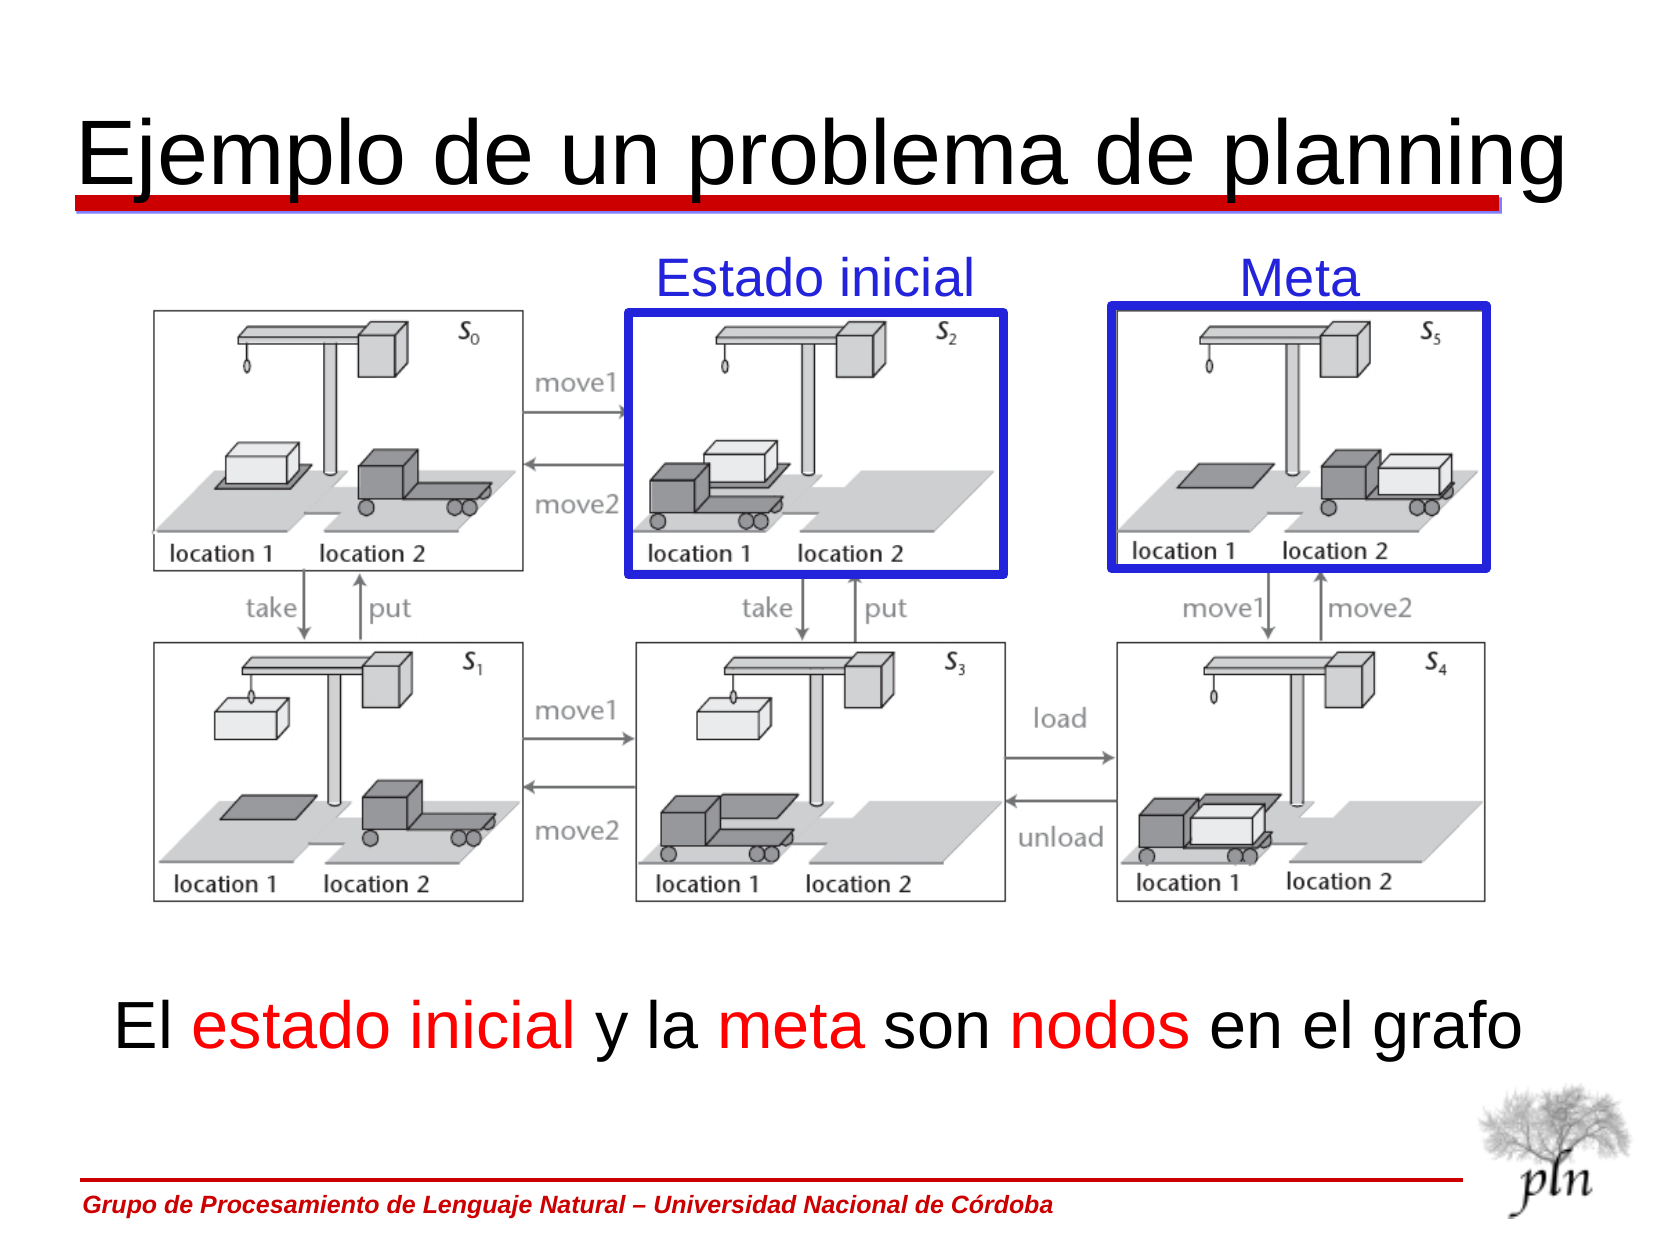

Ejemplo de un problema de planning
Estado inicial
Meta
# El estado inicial y la meta son nodos en el grafo